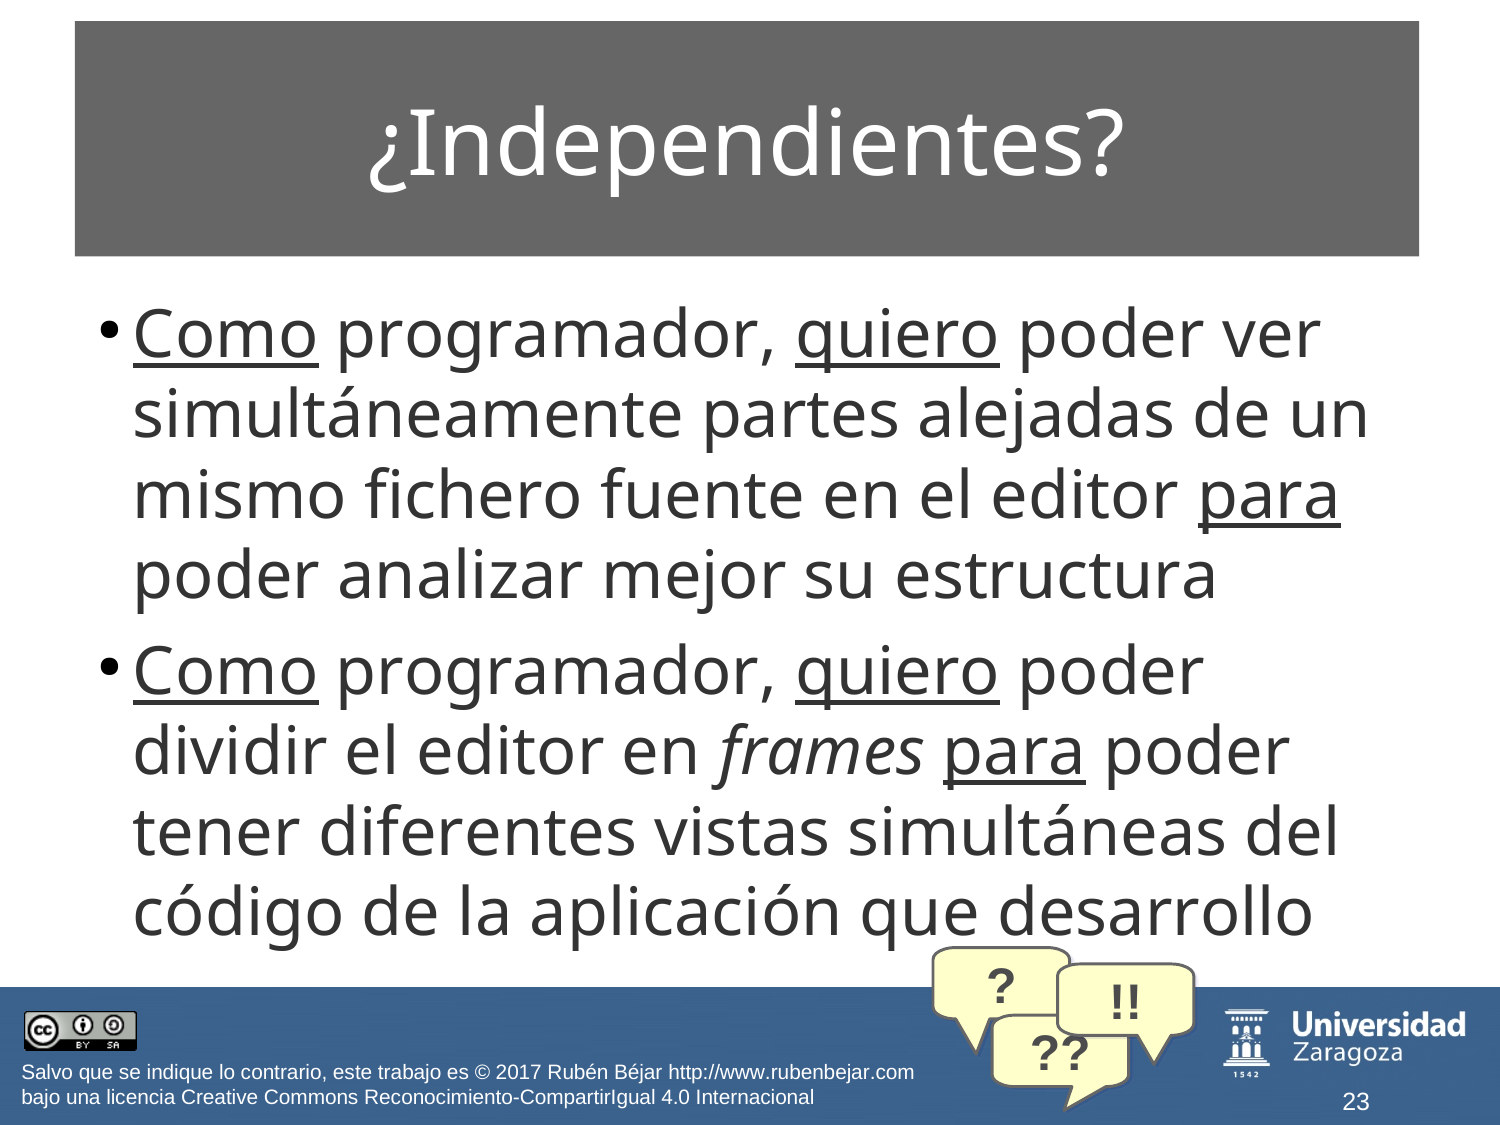

# ¿Independientes?
Como programador, quiero poder ver simultáneamente partes alejadas de un mismo fichero fuente en el editor para poder analizar mejor su estructura
Como programador, quiero poder dividir el editor en frames para poder tener diferentes vistas simultáneas del código de la aplicación que desarrollo
?
!!
??